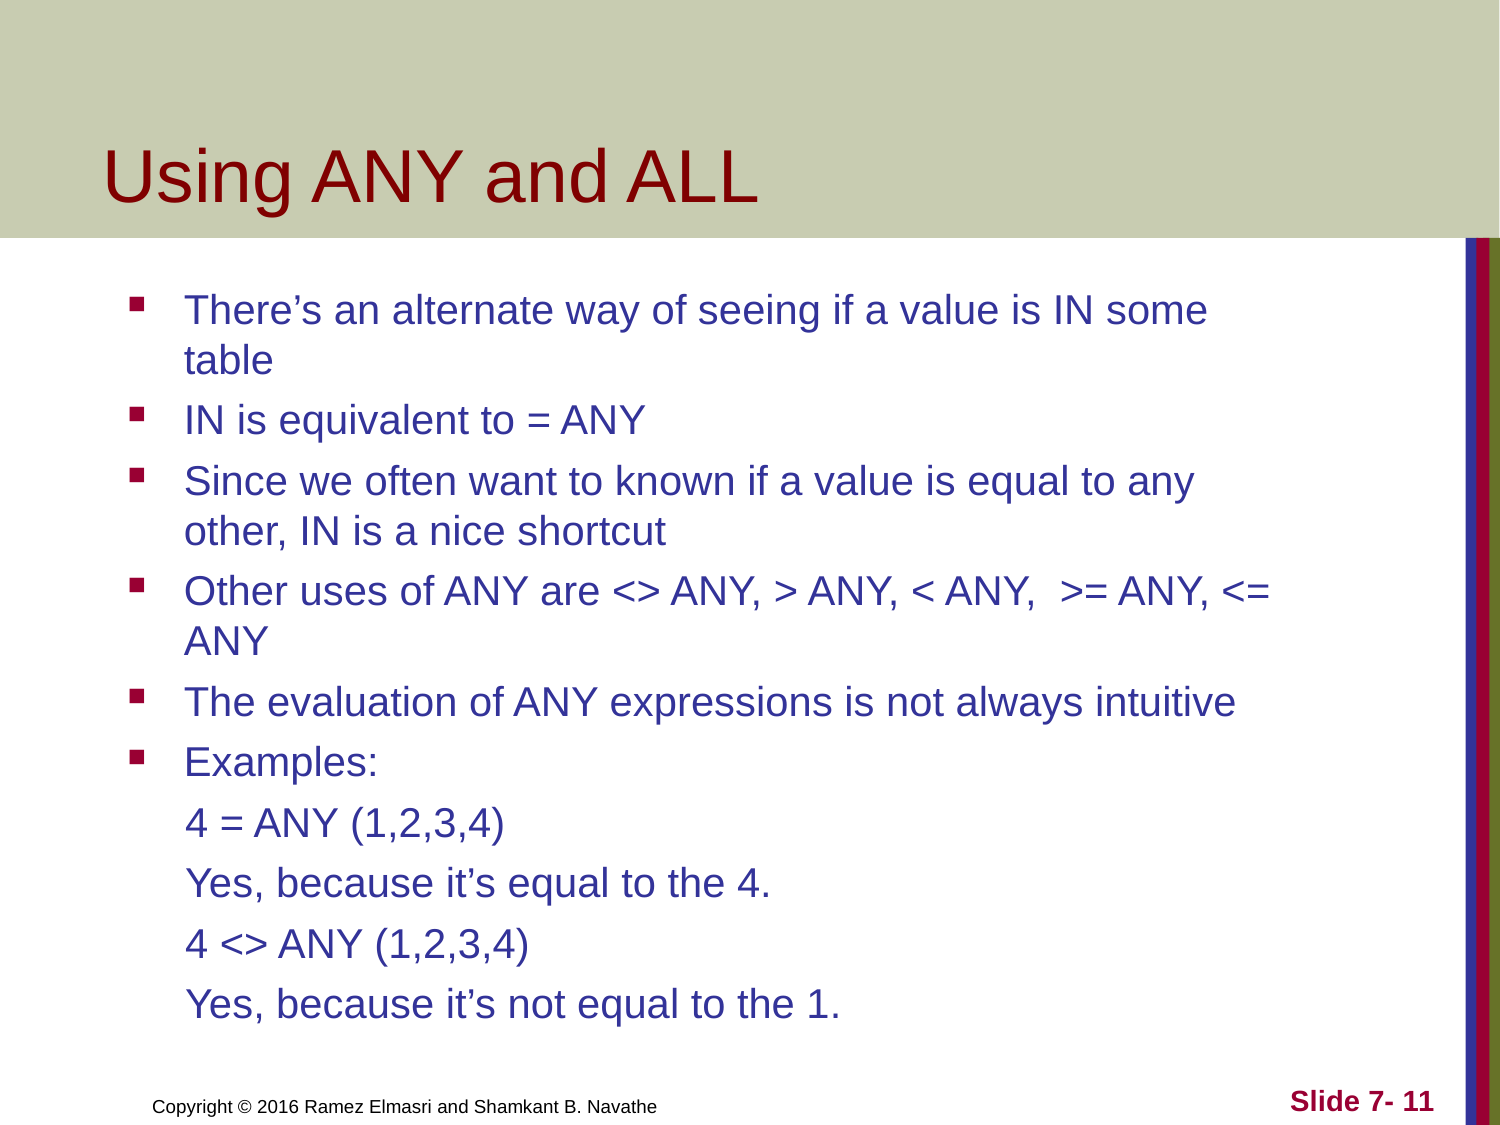

# Using ANY and ALL
There’s an alternate way of seeing if a value is IN some table
IN is equivalent to = ANY
Since we often want to known if a value is equal to any other, IN is a nice shortcut
Other uses of ANY are <> ANY, > ANY, < ANY, >= ANY, <= ANY
The evaluation of ANY expressions is not always intuitive
Examples:
 4 = ANY (1,2,3,4)
 Yes, because it’s equal to the 4.
 4 <> ANY (1,2,3,4)
 Yes, because it’s not equal to the 1.
Slide 7-